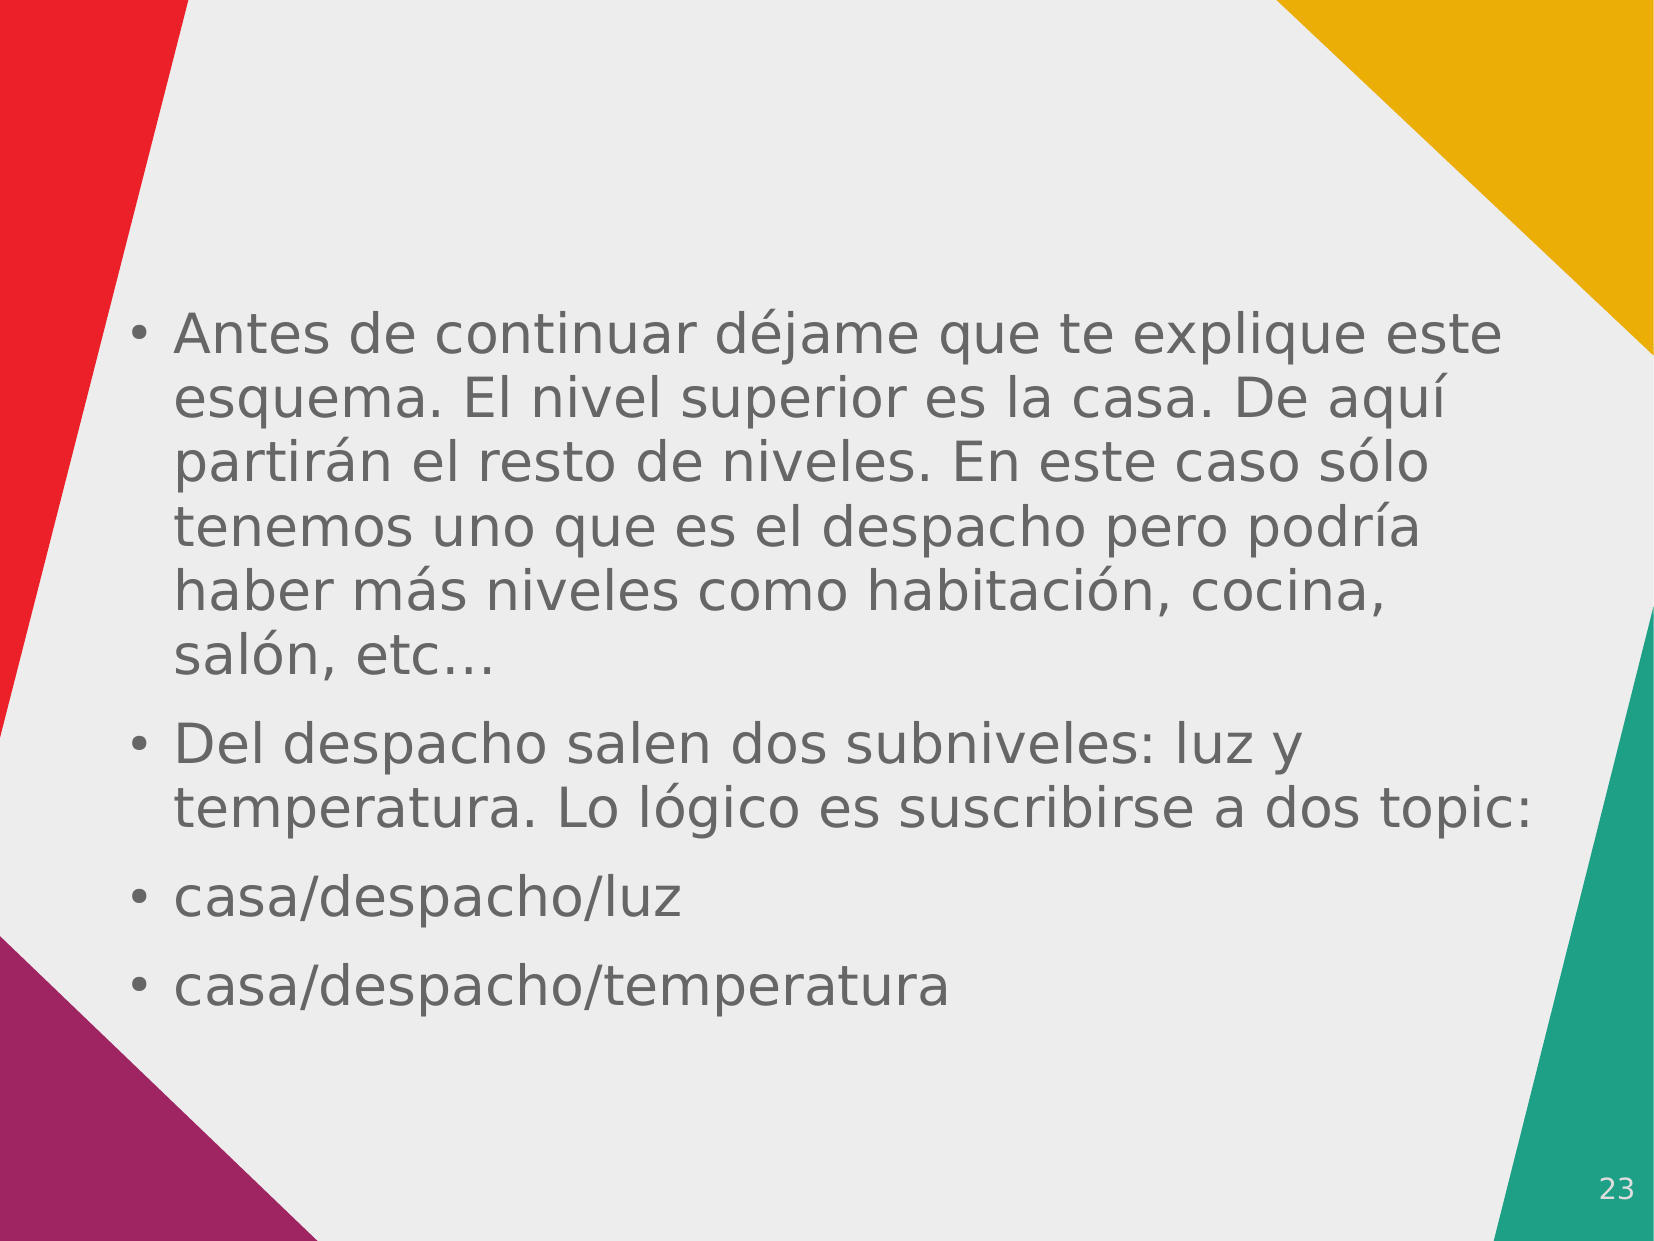

# Antes de continuar déjame que te explique este esquema. El nivel superior es la casa. De aquí partirán el resto de niveles. En este caso sólo tenemos uno que es el despacho pero podría haber más niveles como habitación, cocina, salón, etc…
Del despacho salen dos subniveles: luz y temperatura. Lo lógico es suscribirse a dos topic:
casa/despacho/luz
casa/despacho/temperatura
23